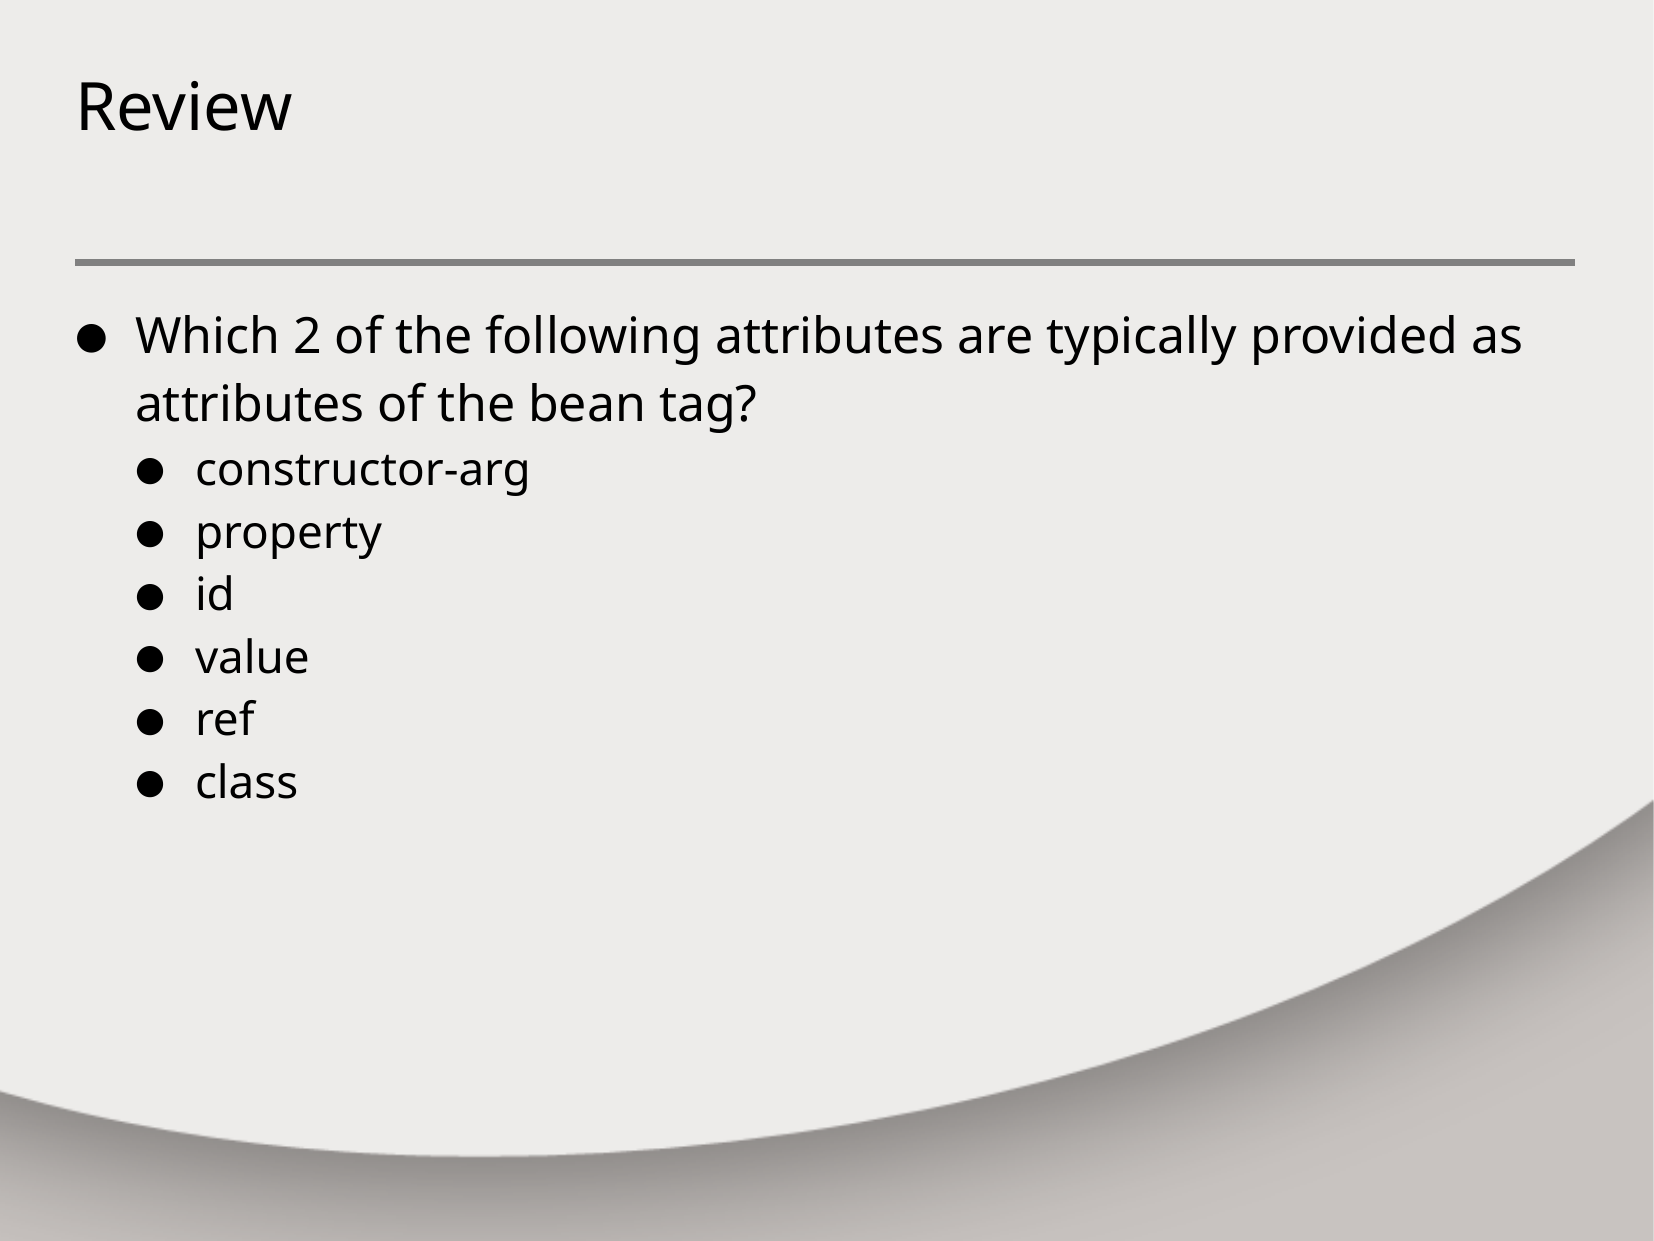

# Review
Which 2 of the following attributes are typically provided as attributes of the bean tag?
constructor-arg
property
id
value
ref
class